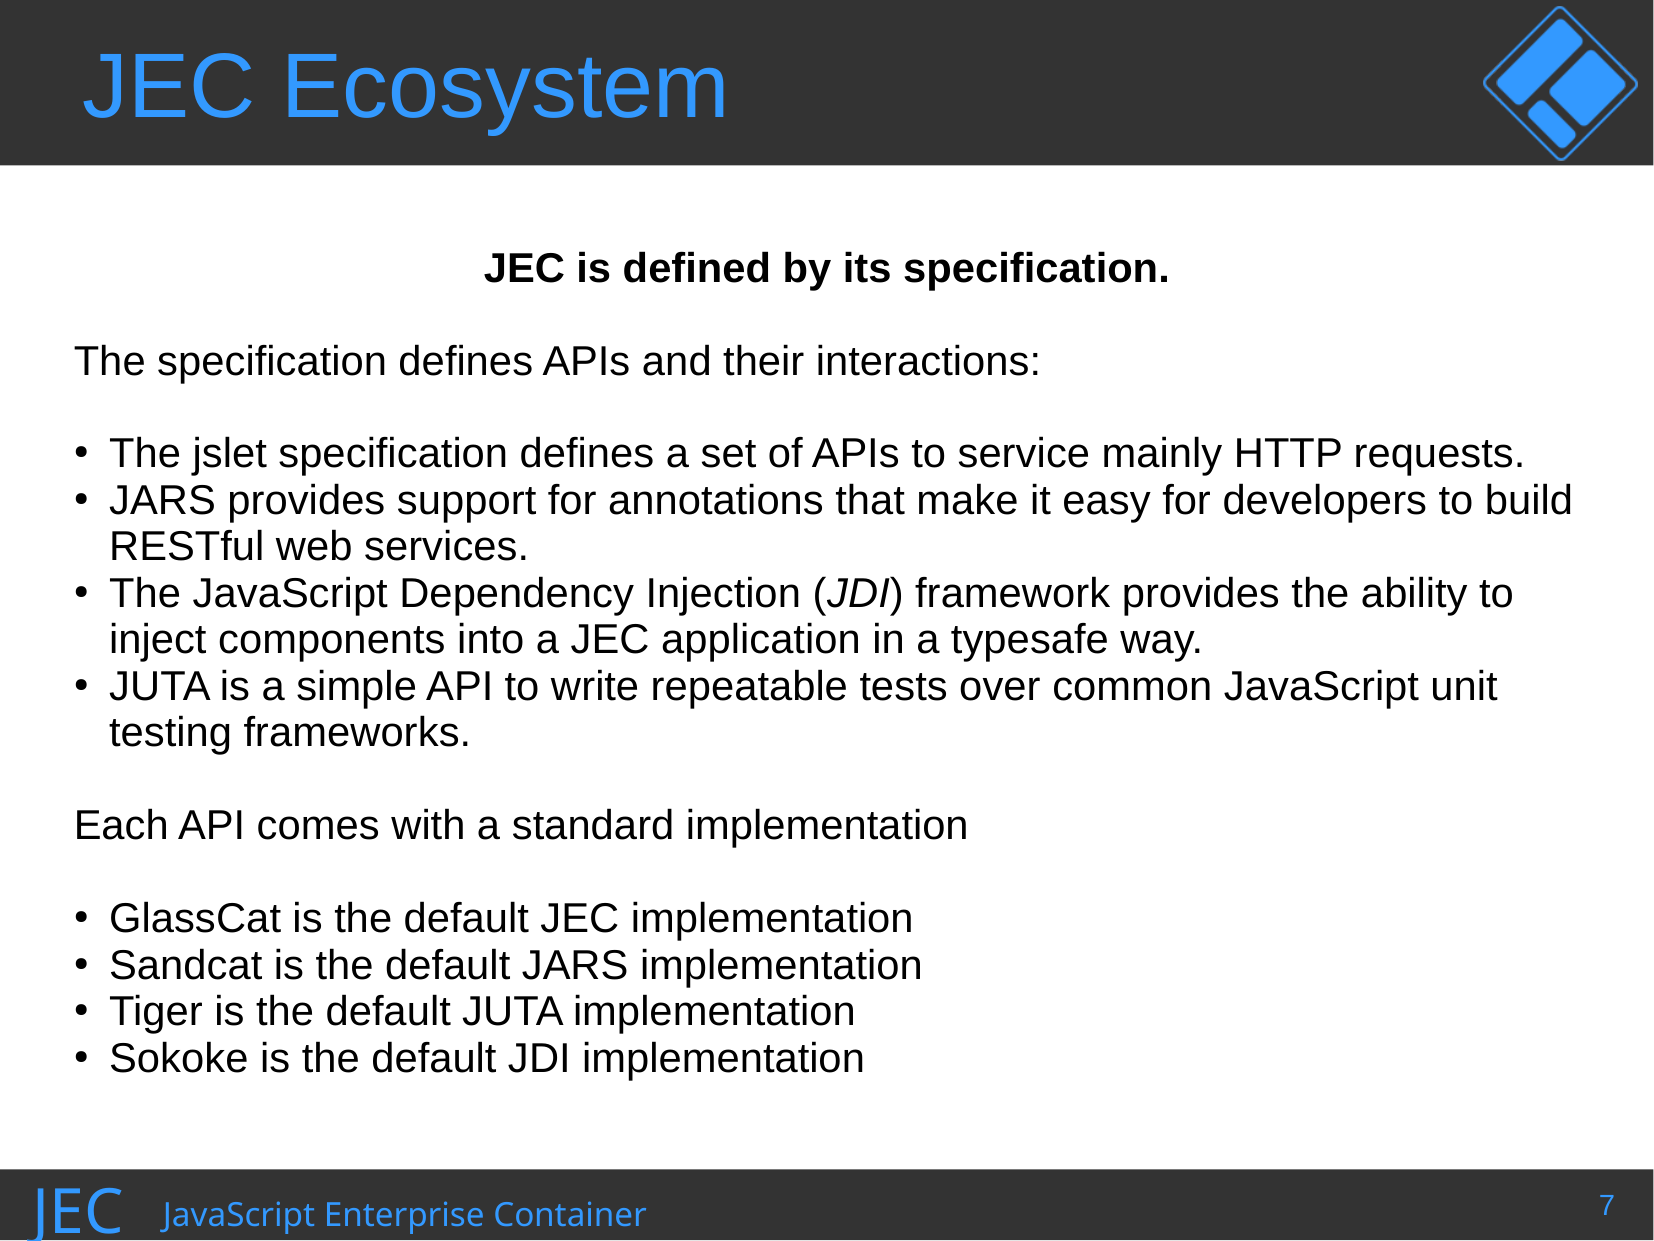

# JEC Ecosystem
JEC is defined by its specification.
The specification defines APIs and their interactions:
The jslet specification defines a set of APIs to service mainly HTTP requests.
JARS provides support for annotations that make it easy for developers to build RESTful web services.
The JavaScript Dependency Injection (JDI) framework provides the ability to inject components into a JEC application in a typesafe way.
JUTA is a simple API to write repeatable tests over common JavaScript unit testing frameworks.
Each API comes with a standard implementation
GlassCat is the default JEC implementation
Sandcat is the default JARS implementation
Tiger is the default JUTA implementation
Sokoke is the default JDI implementation
JEC
7
JavaScript Enterprise Container